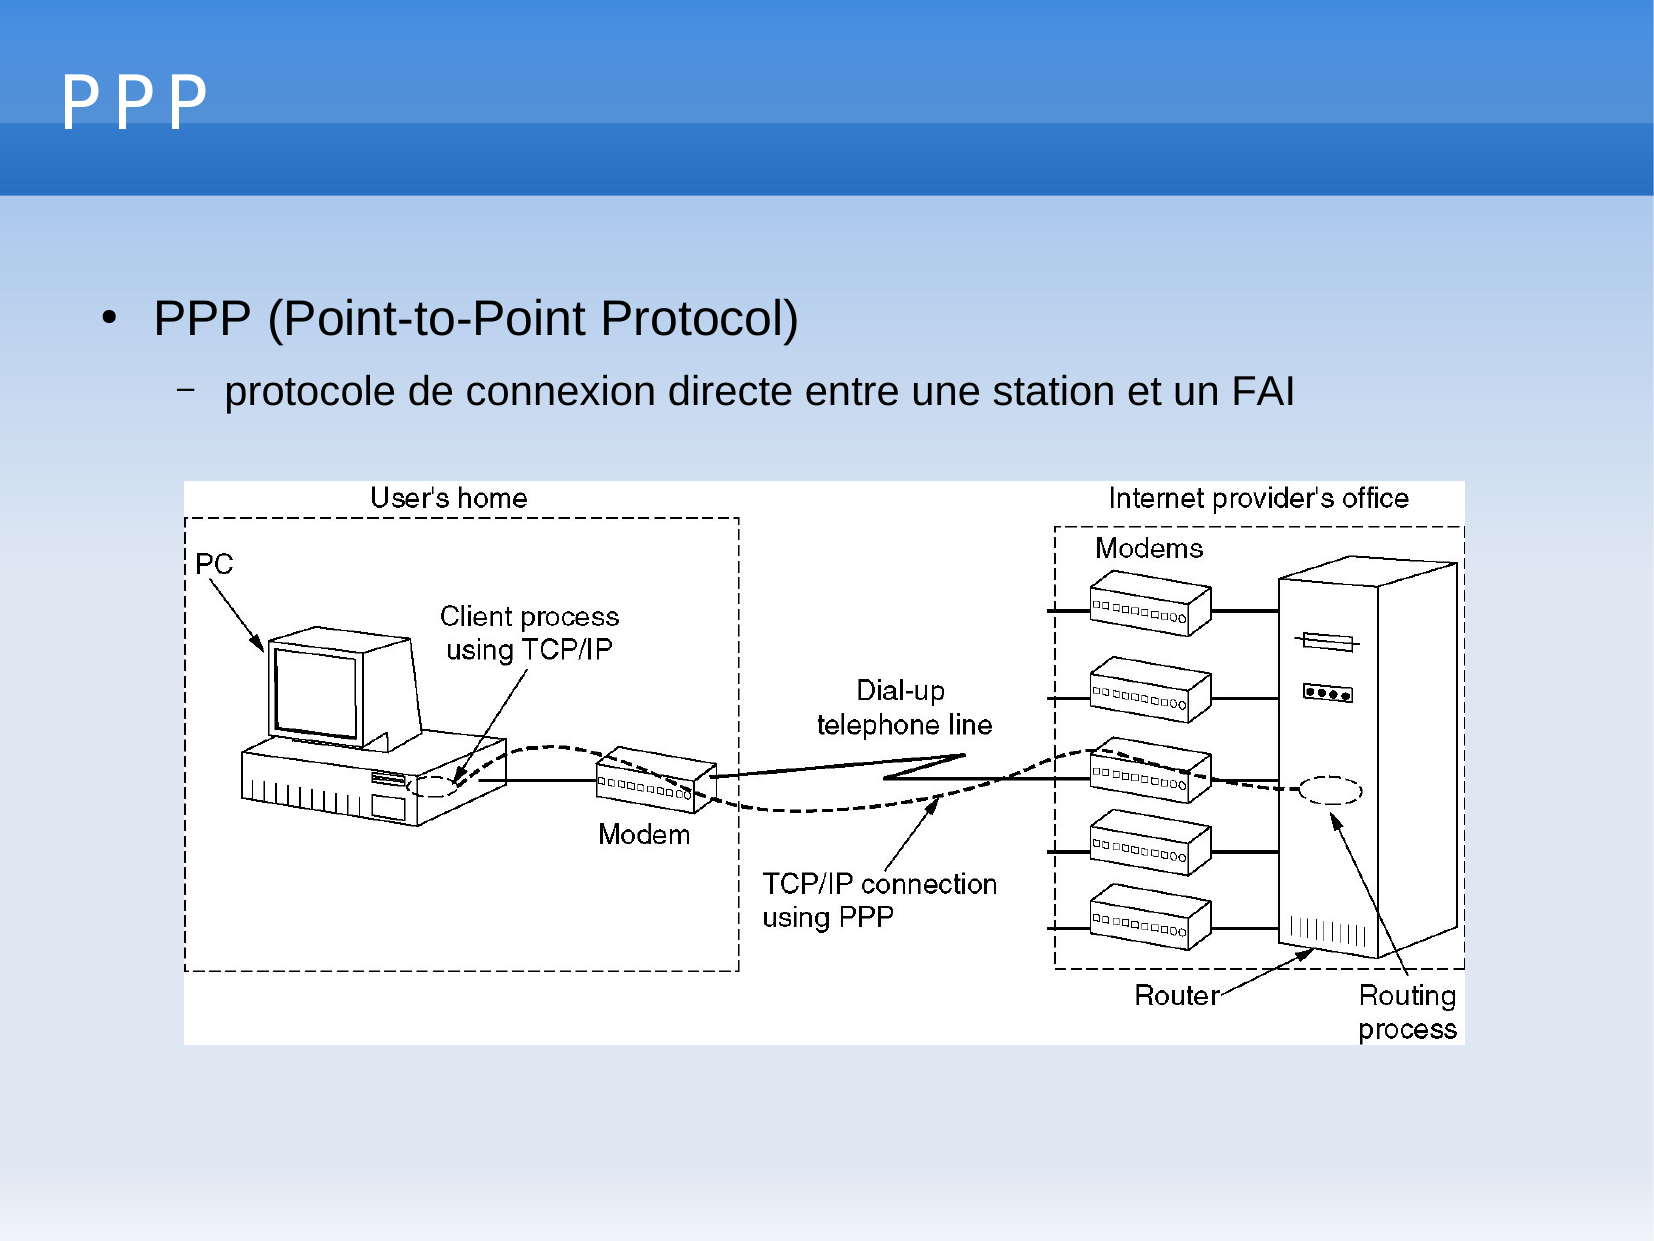

# PPP
PPP (Point-to-Point Protocol)
protocole de connexion directe entre une station et un FAI